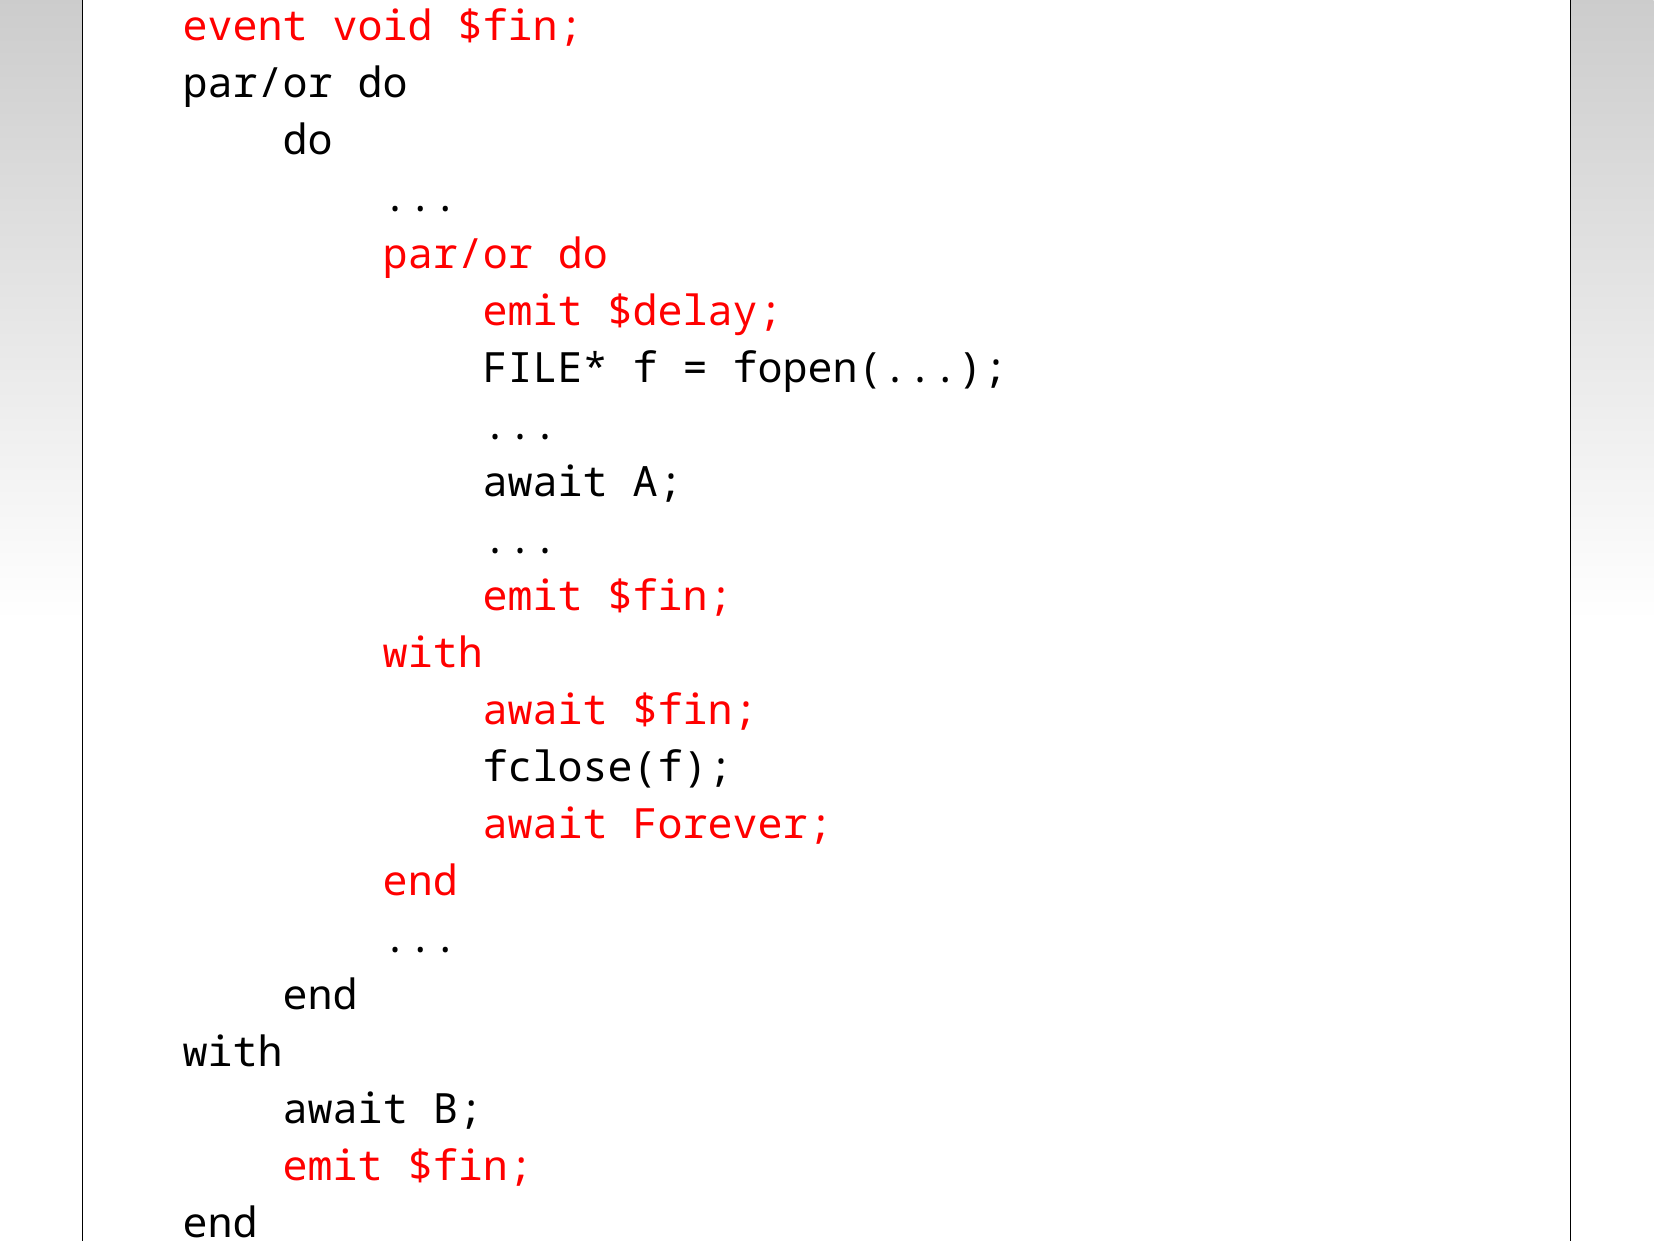

# input void A, B;
 event void $fin;
 par/or do
 do
 ...
 par/or do
 emit $delay;
 FILE* f = fopen(...);
 ...
 await A;
 ...
 emit $fin;
 with
 await $fin;
 fclose(f);
 await Forever;
 end
 ...
 end
 with
 await B;
 emit $fin;
 end
 ... // f is closed